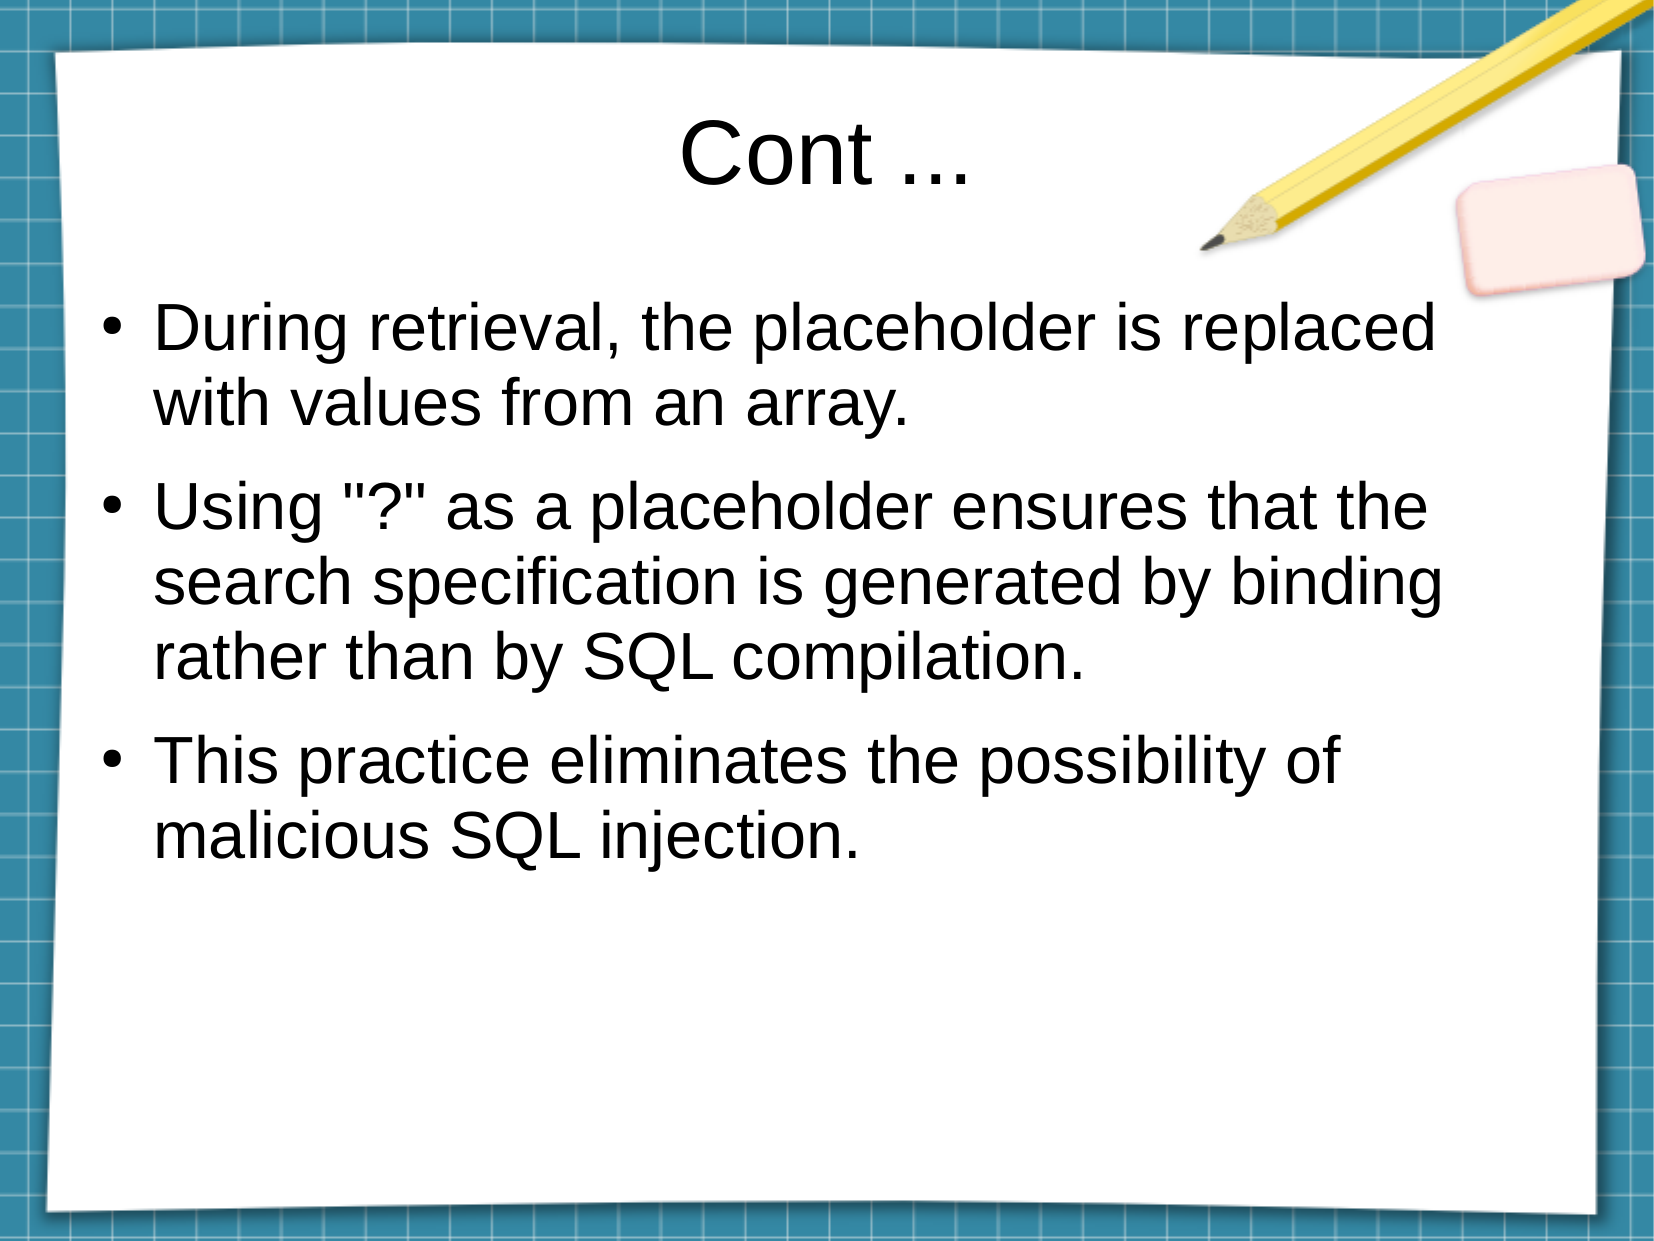

# Cont ...
During retrieval, the placeholder is replaced with values from an array.
Using "?" as a placeholder ensures that the search specification is generated by binding rather than by SQL compilation.
This practice eliminates the possibility of malicious SQL injection.